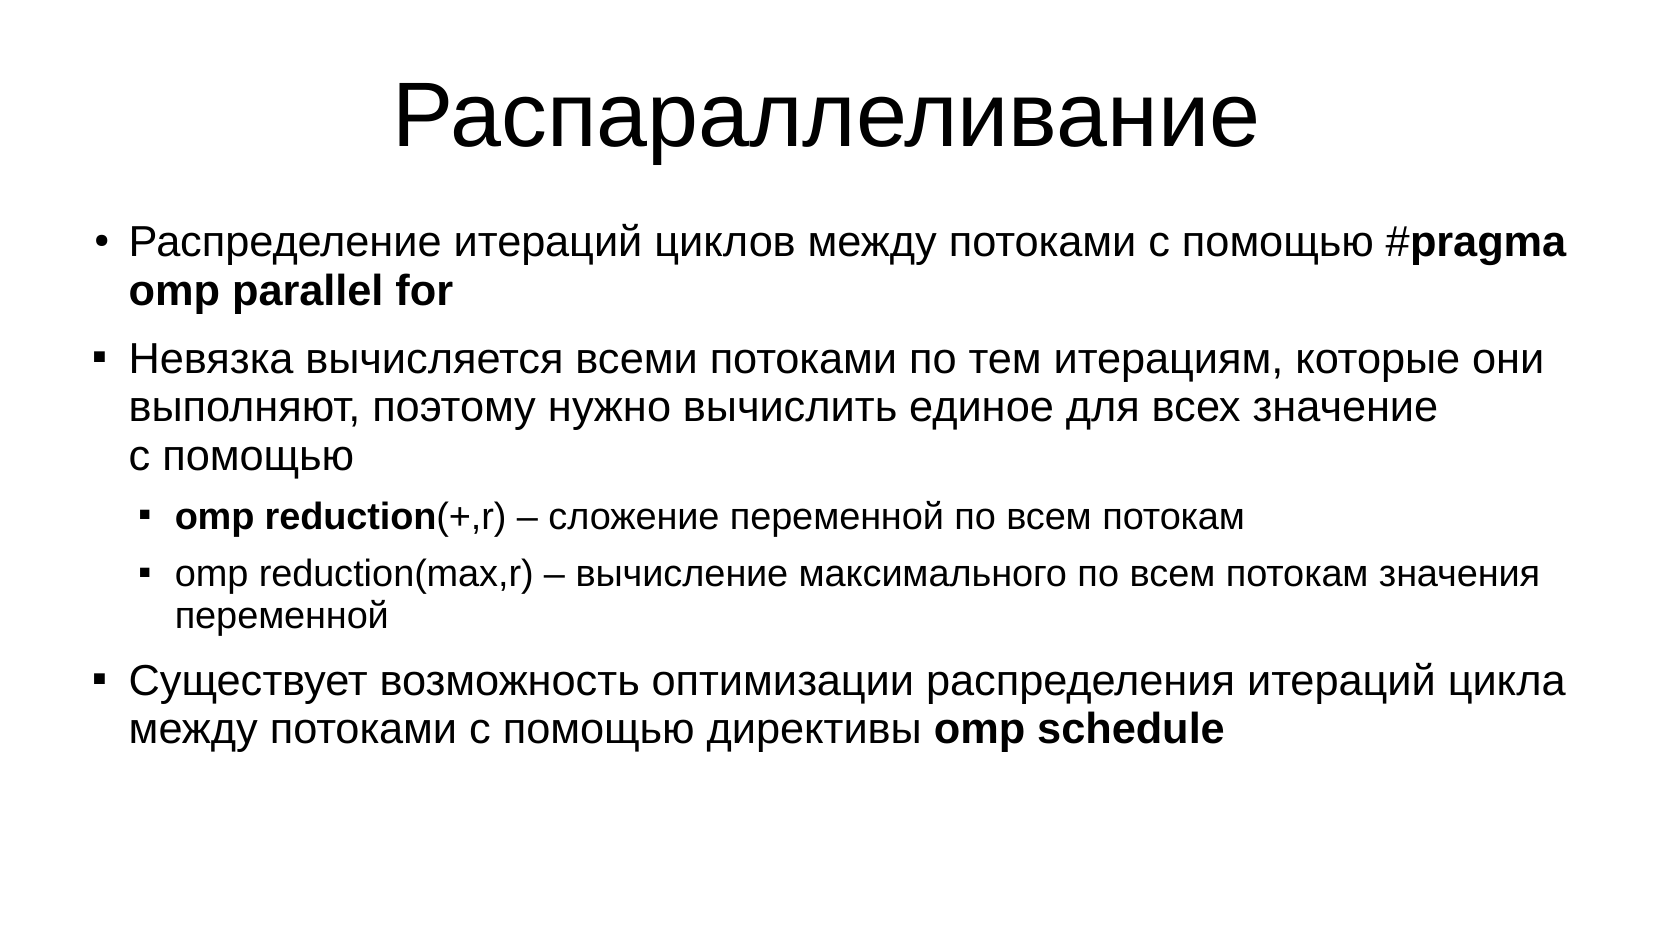

# Распараллеливание
Распределение итераций циклов между потоками с помощью #pragma omp parallel for
Невязка вычисляется всеми потоками по тем итерациям, которые они выполняют, поэтому нужно вычислить единое для всех значение
c помощью
omp reduction(+,r) – сложение переменной по всем потокам
omp reduction(max,r) – вычисление максимального по всем потокам значения переменной
Существует возможность оптимизации распределения итераций цикла между потоками с помощью директивы omp schedule